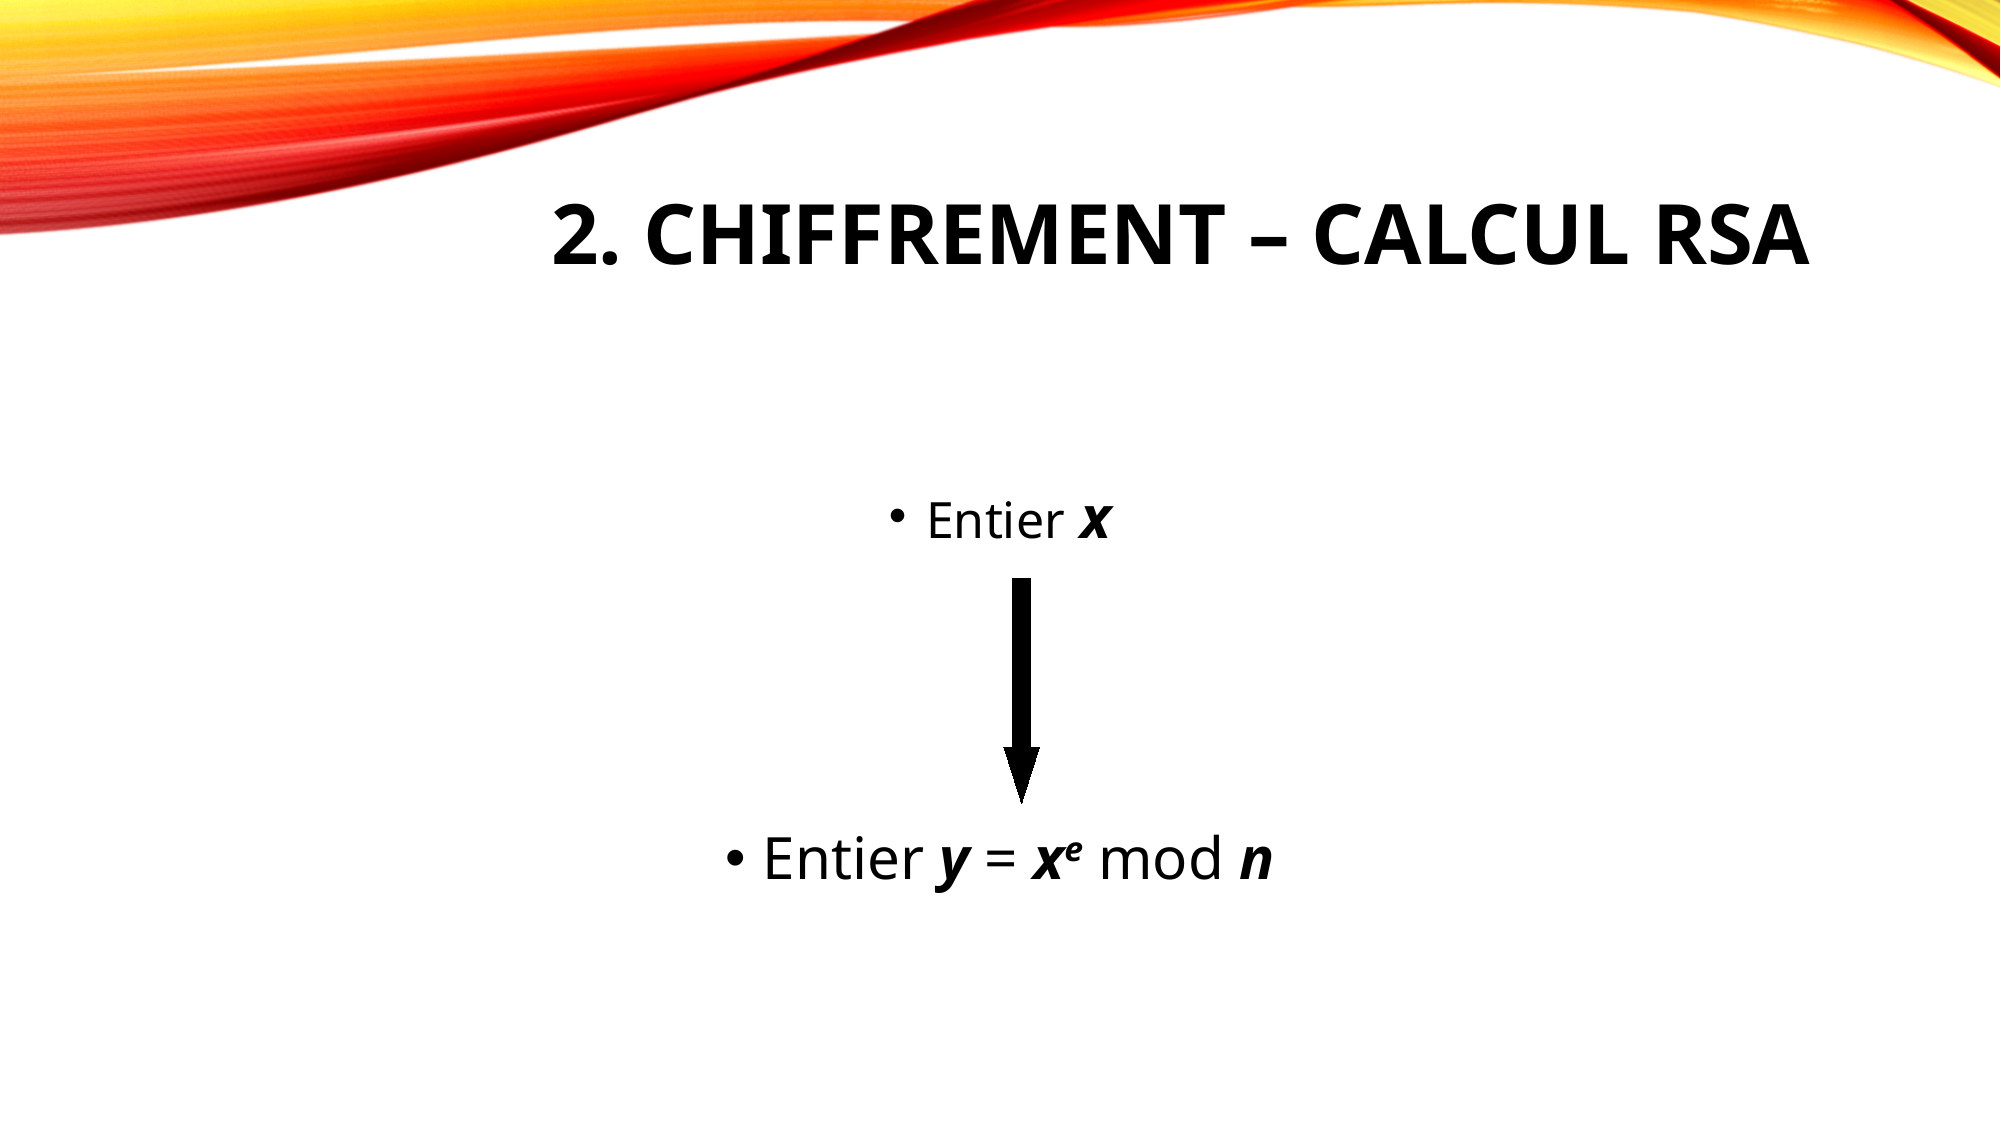

2. Chiffrement – calcul RSA
Entier x
Entier y = xe mod n